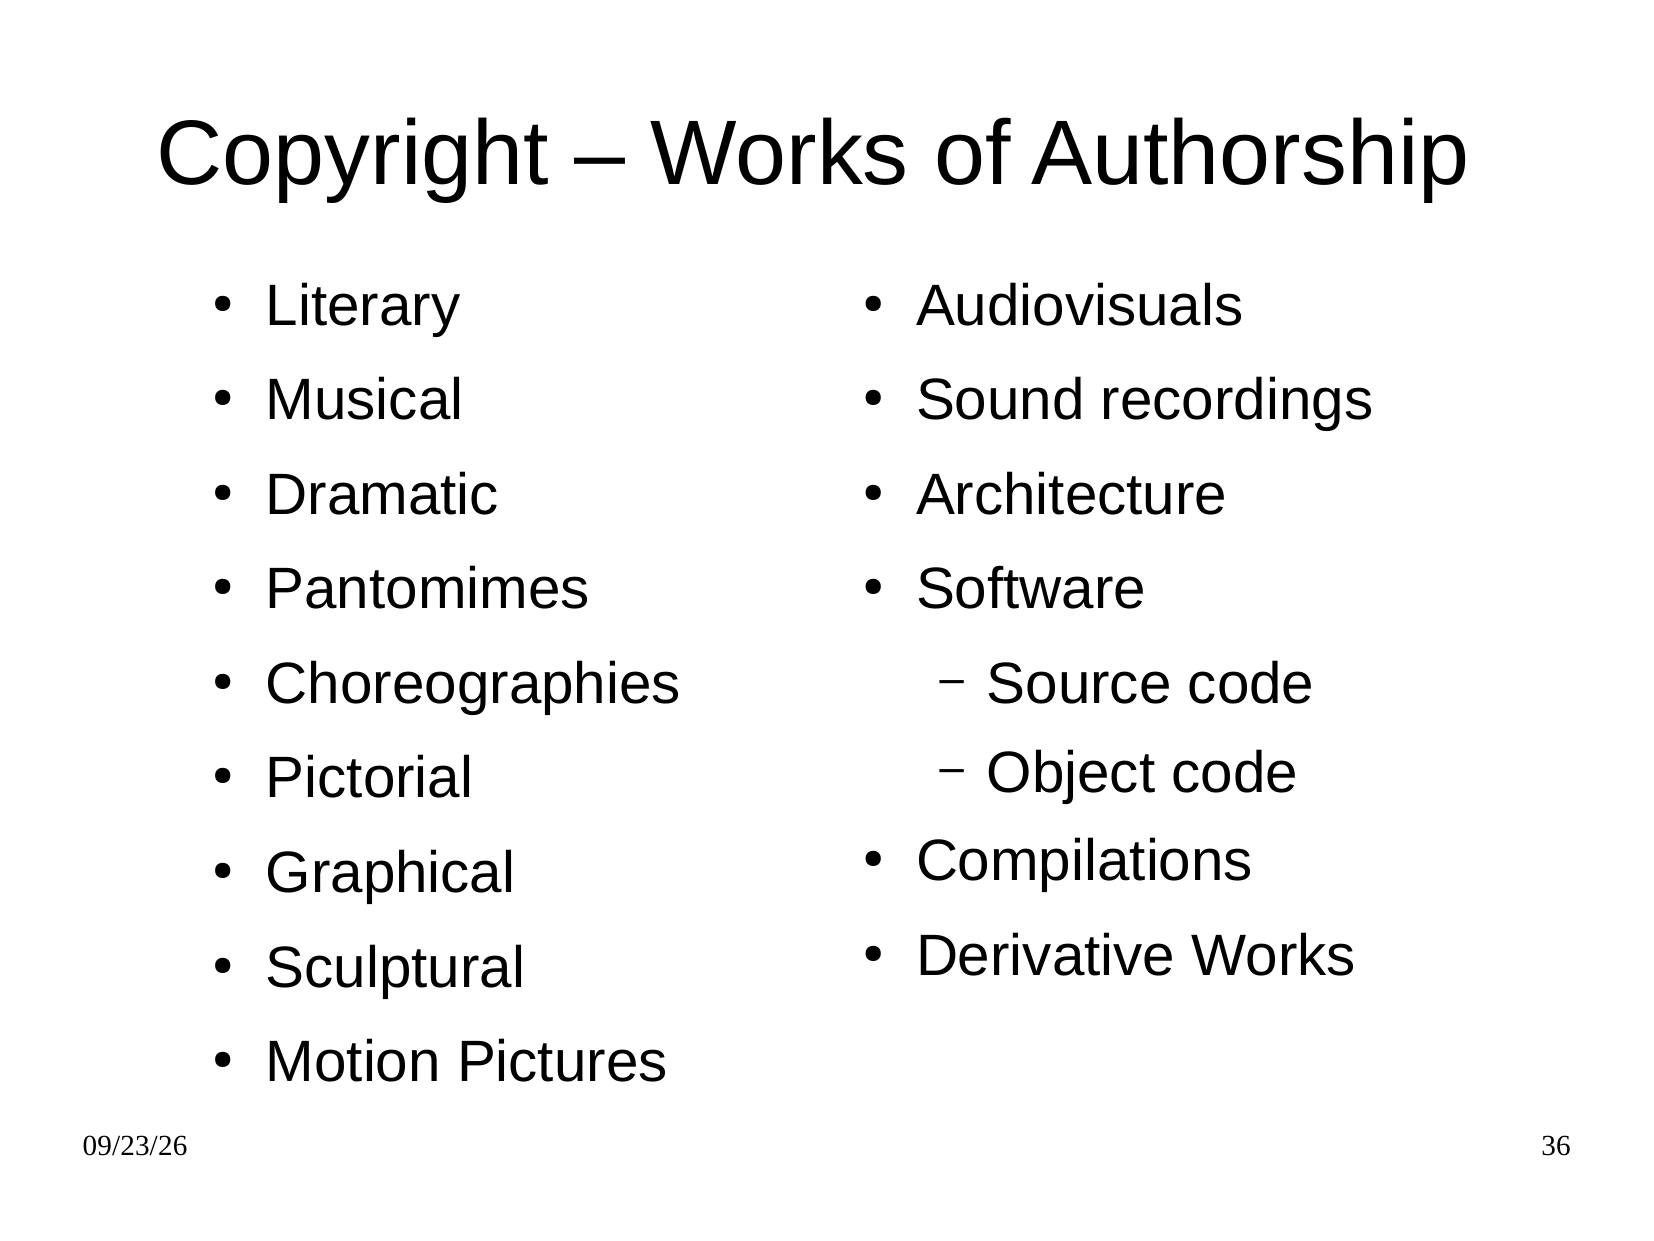

# Copyright – Works of Authorship
Literary
Musical
Dramatic
Pantomimes
Choreographies
Pictorial
Graphical
Sculptural
Motion Pictures
Audiovisuals
Sound recordings
Architecture
Software
Source code
Object code
Compilations
Derivative Works
36